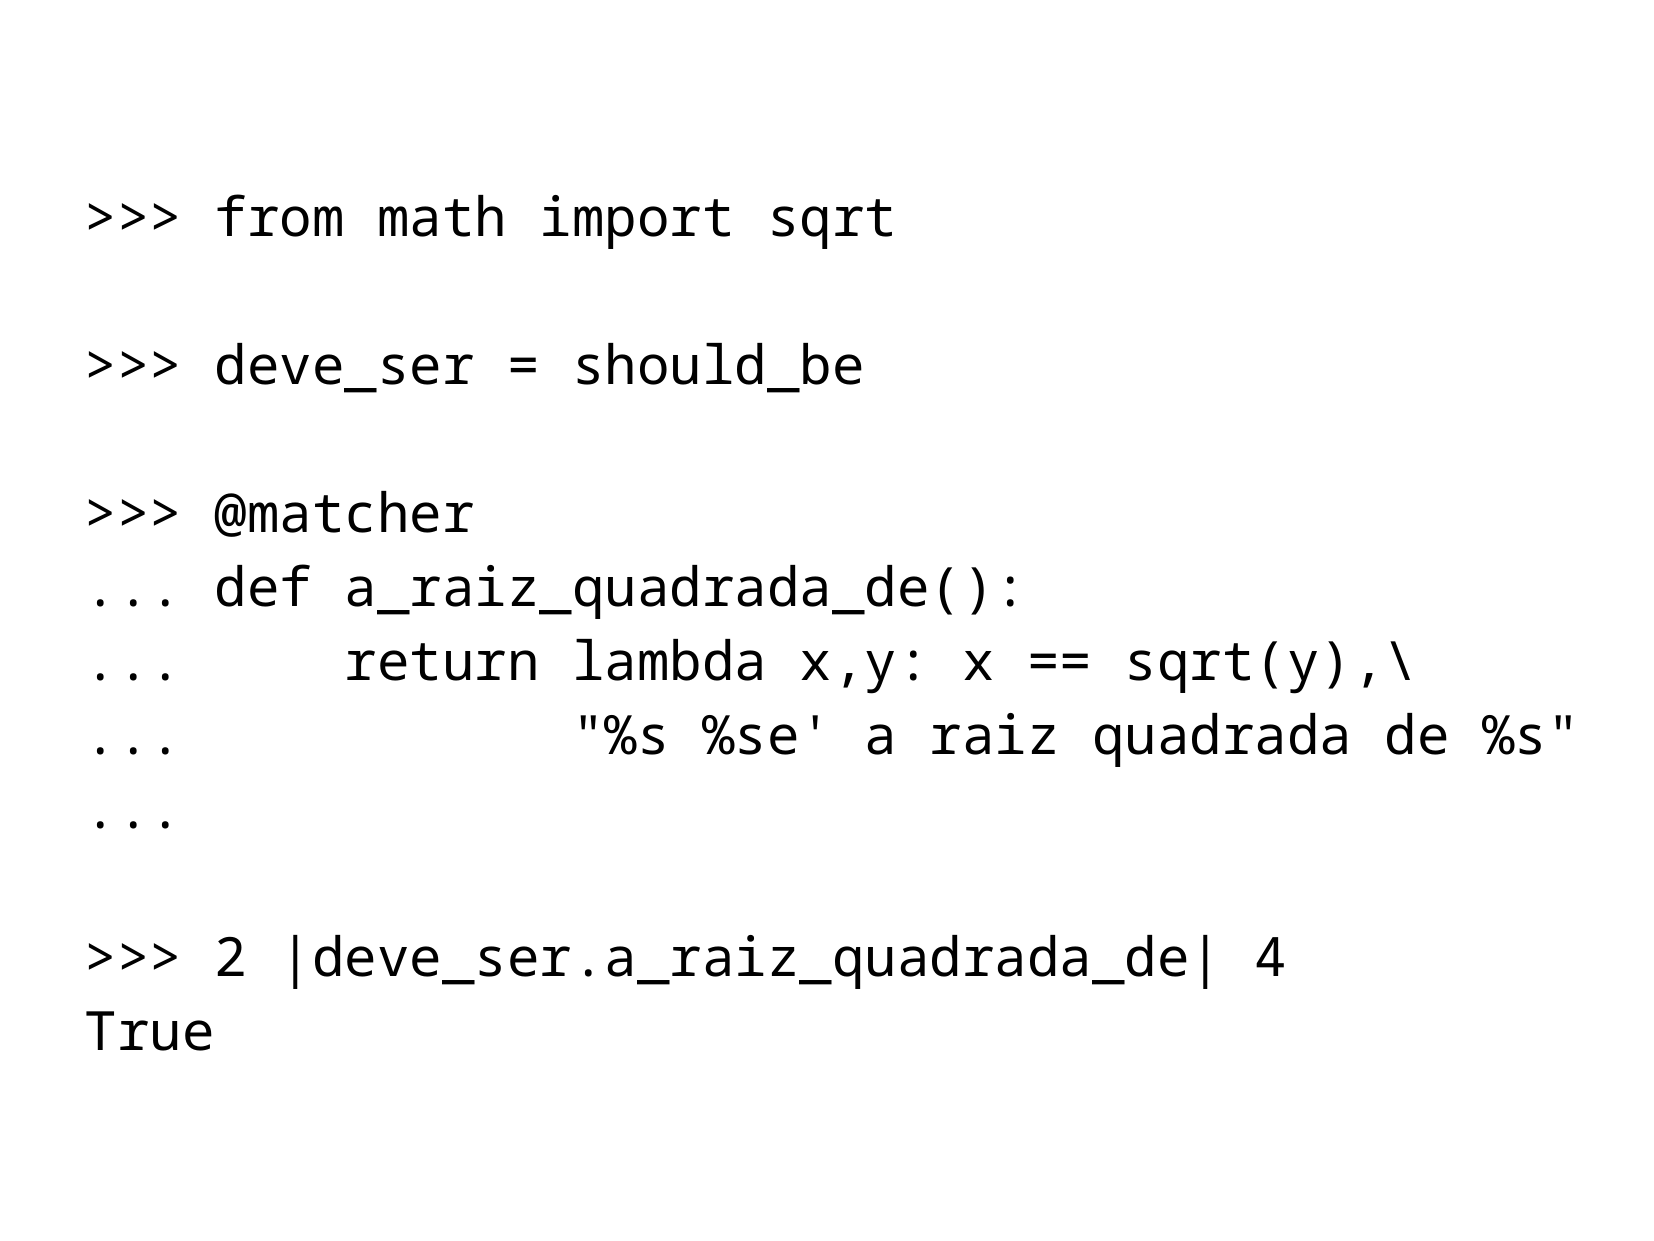

>>> from math import sqrt
>>> deve_ser = should_be
>>> @matcher
... def a_raiz_quadrada_de():
... return lambda x,y: x == sqrt(y),\
... "%s %se' a raiz quadrada de %s"
...
>>> 2 |deve_ser.a_raiz_quadrada_de| 4
True